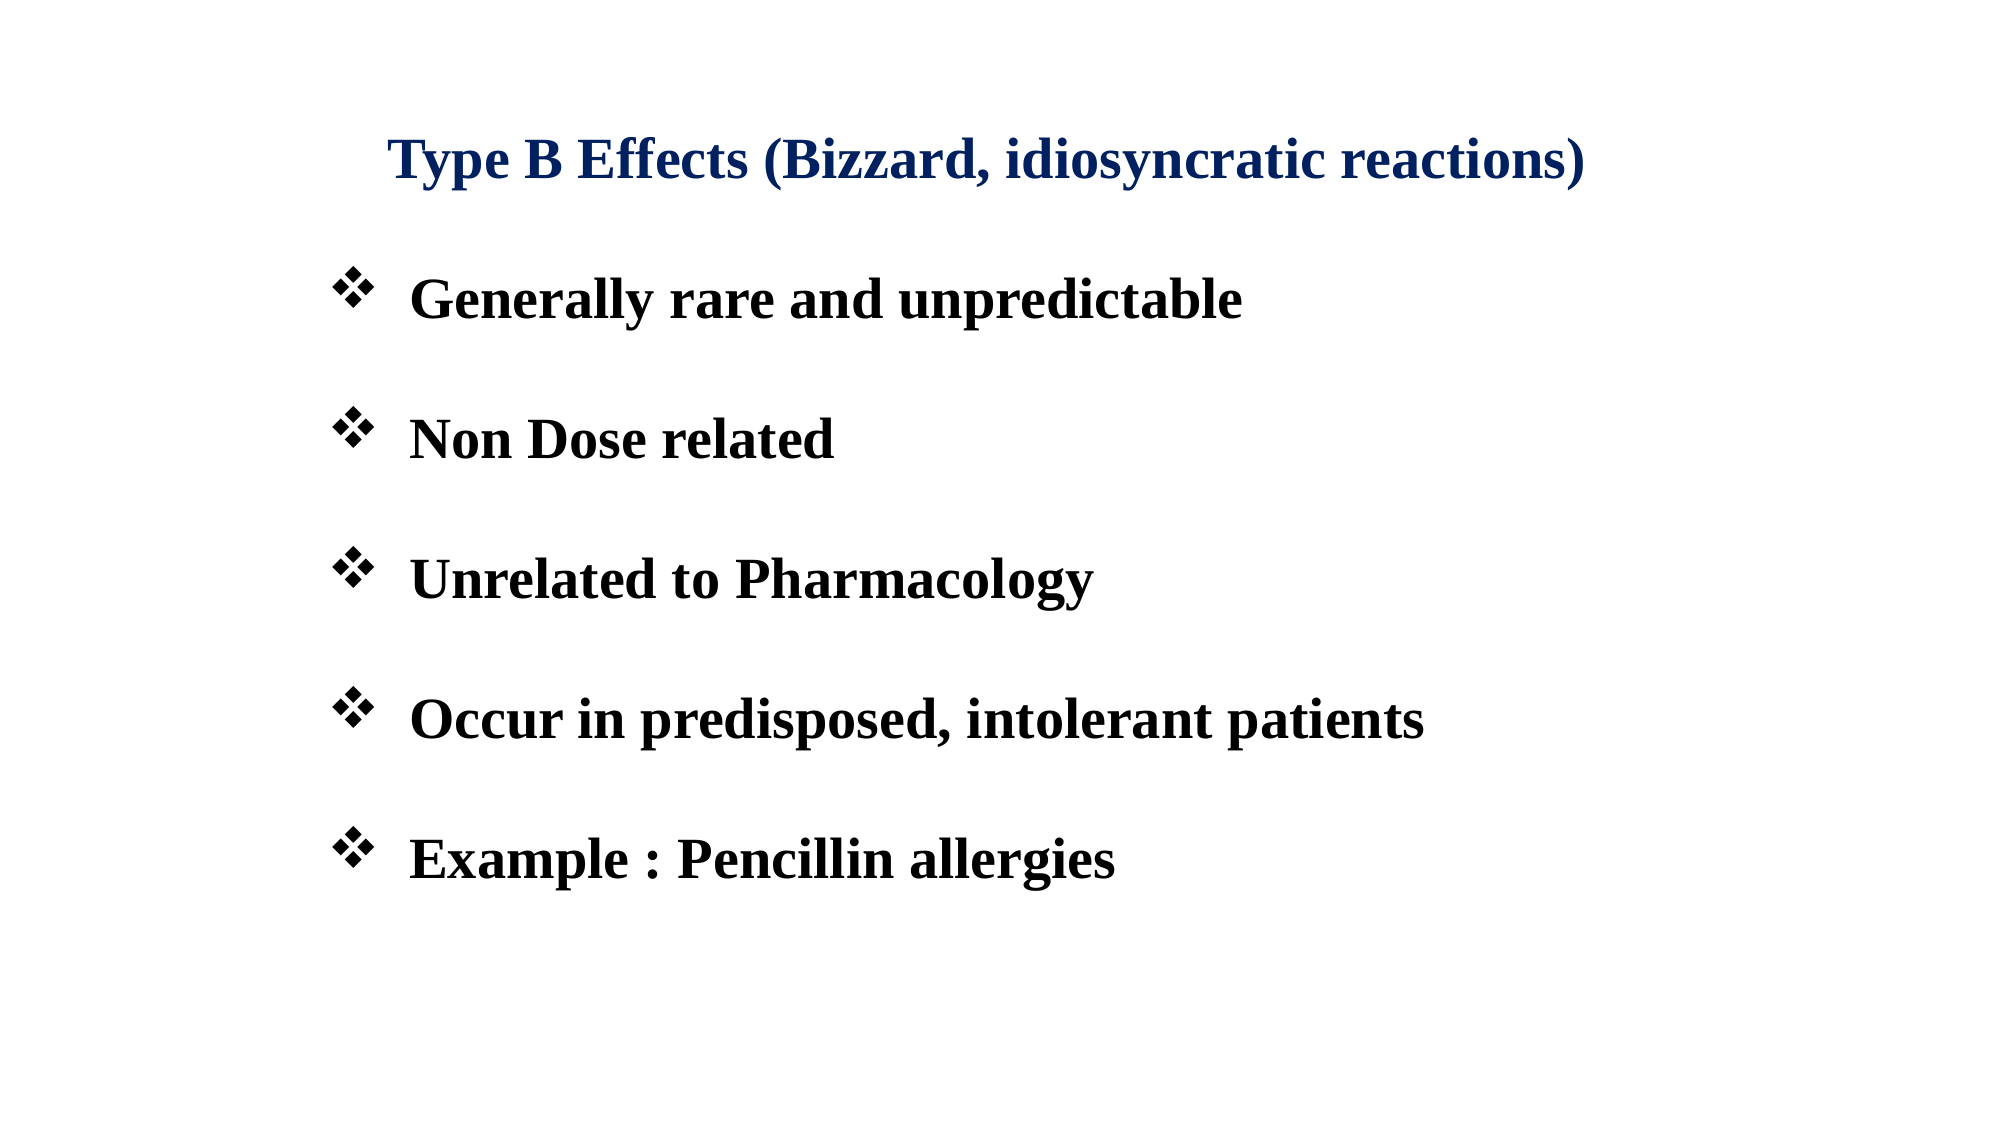

Type B Effects (Bizzard, idiosyncratic reactions)
 Generally rare and unpredictable
 Non Dose related
 Unrelated to Pharmacology
 Occur in predisposed, intolerant patients
 Example : Pencillin allergies